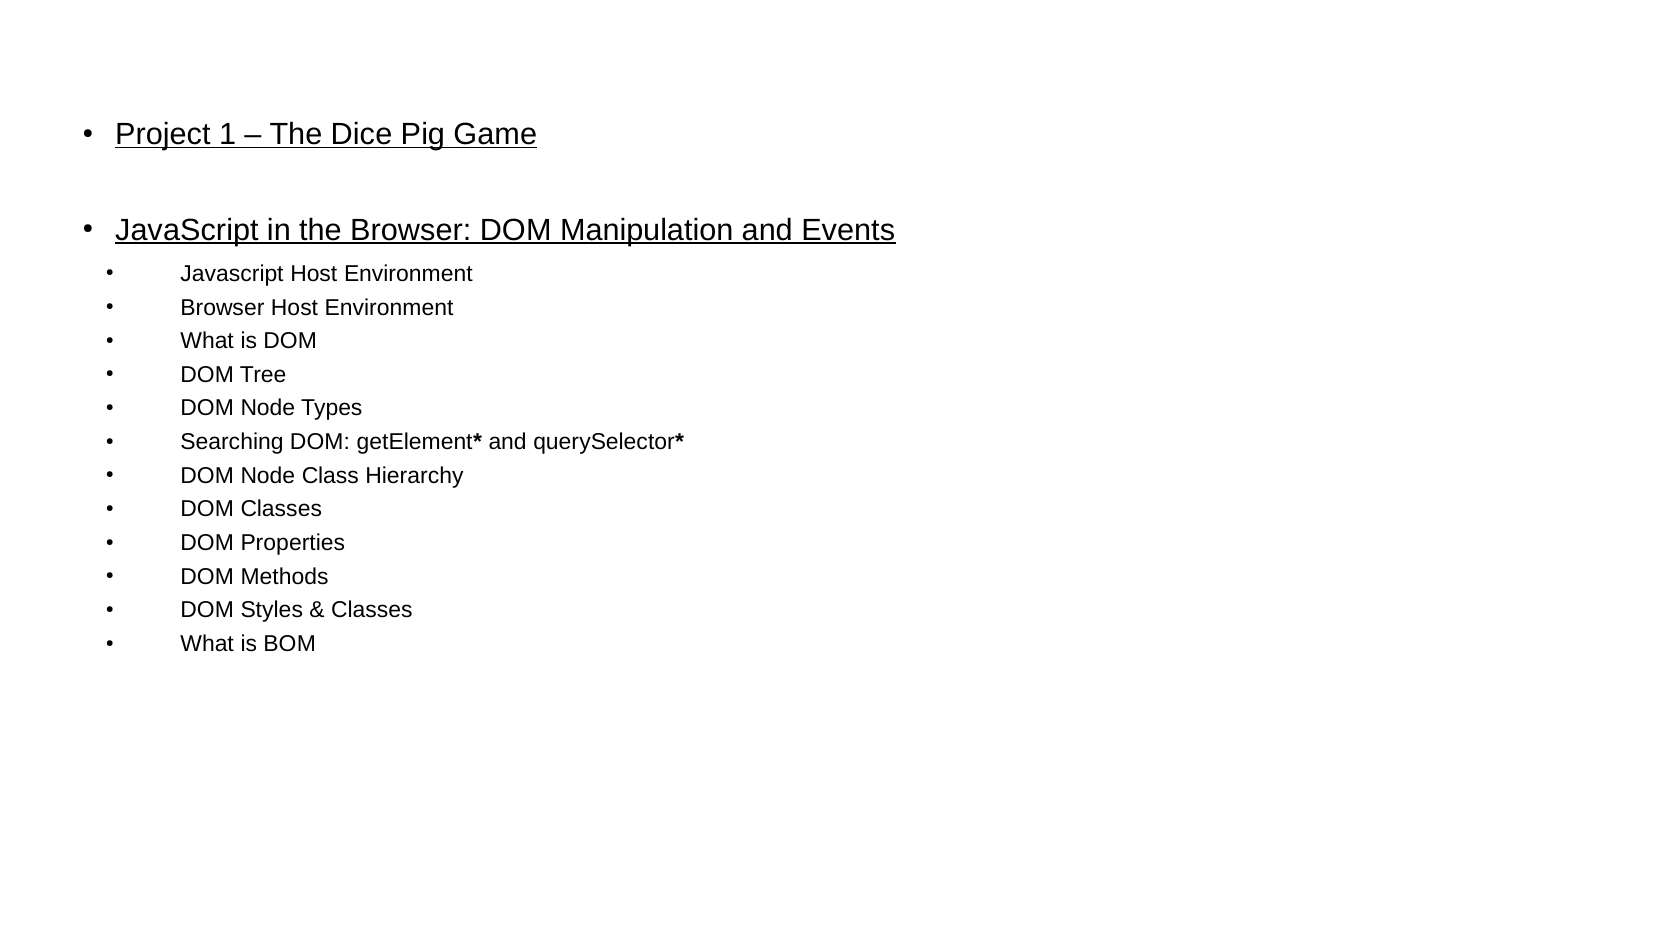

# Project 1 – The Dice Pig Game
JavaScript in the Browser: DOM Manipulation and Events
Javascript Host Environment
Browser Host Environment
What is DOM
DOM Tree
DOM Node Types
Searching DOM: getElement* and querySelector*
DOM Node Class Hierarchy
DOM Classes
DOM Properties
DOM Methods
DOM Styles & Classes
What is BOM